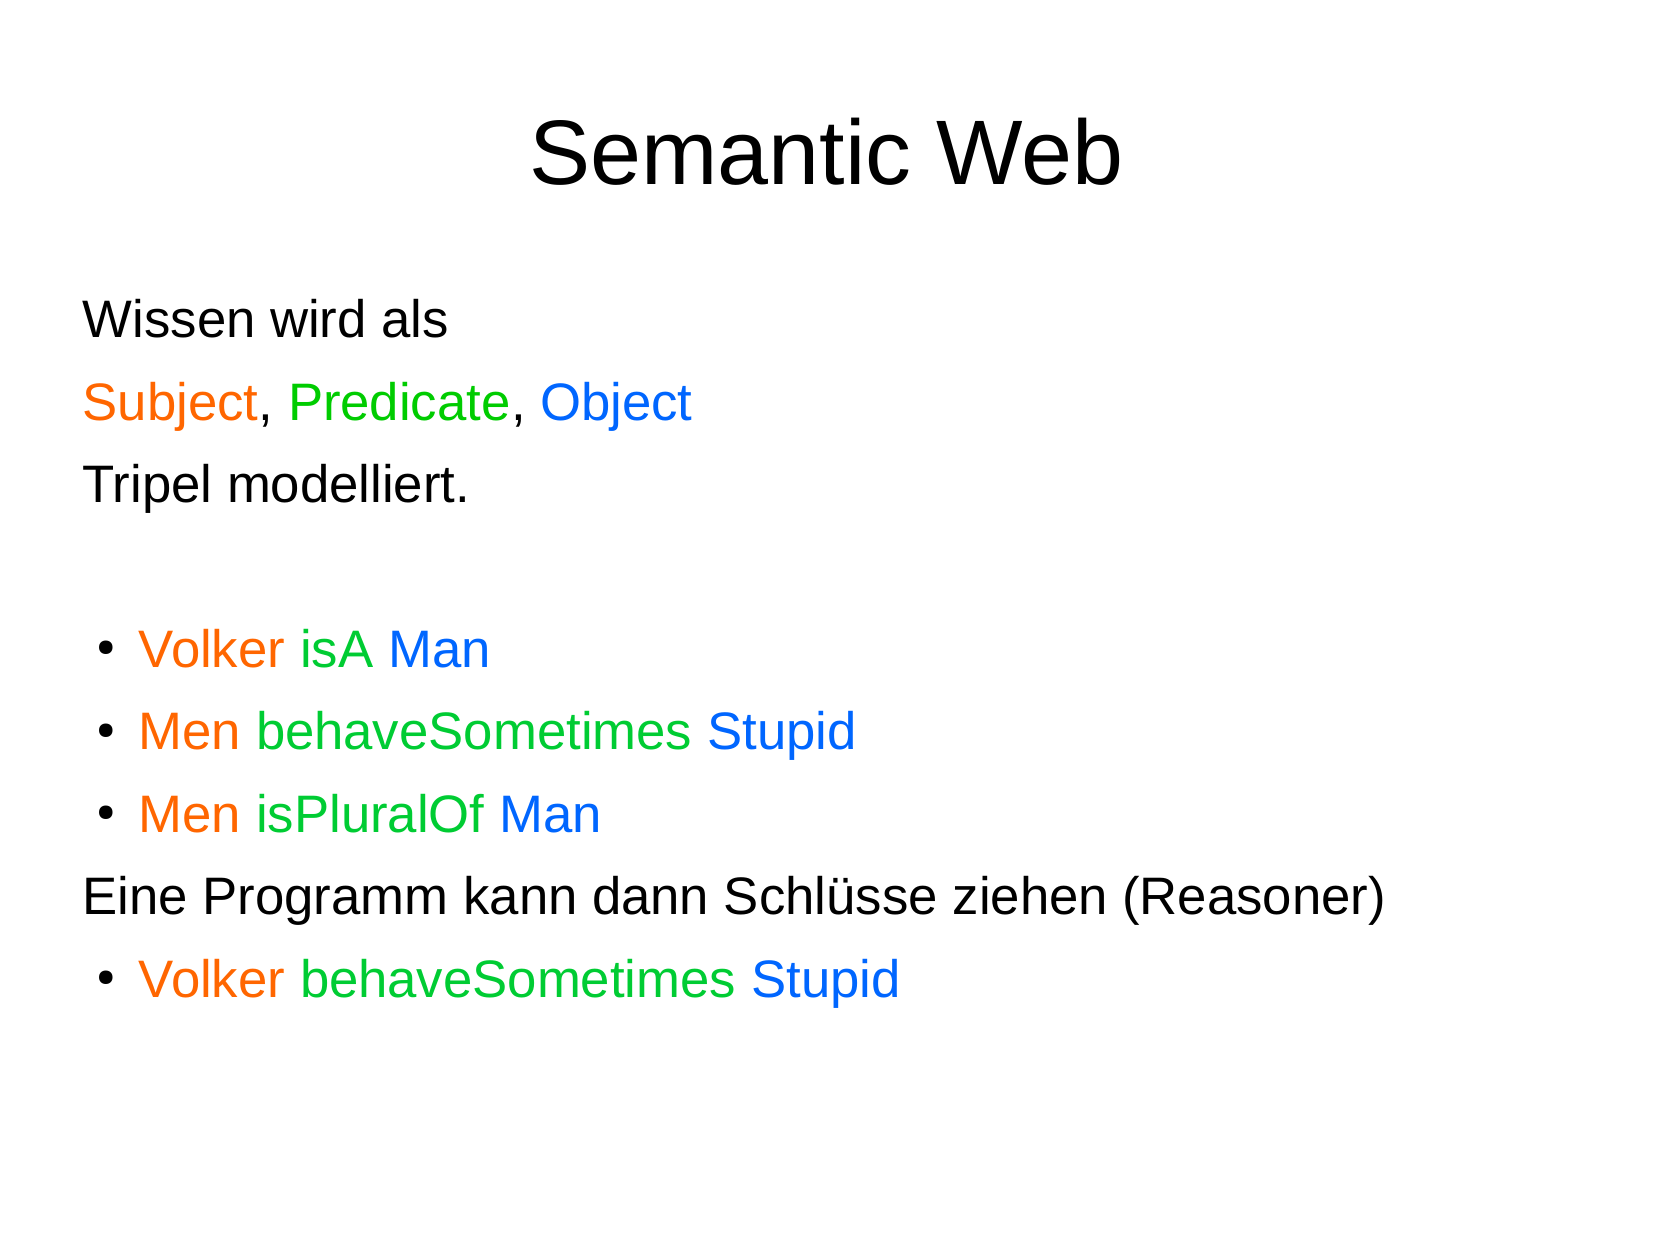

# Semantic Web
Wissen wird als
Subject, Predicate, Object
Tripel modelliert.
Volker isA Man
Men behaveSometimes Stupid
Men isPluralOf Man
Eine Programm kann dann Schlüsse ziehen (Reasoner)
Volker behaveSometimes Stupid